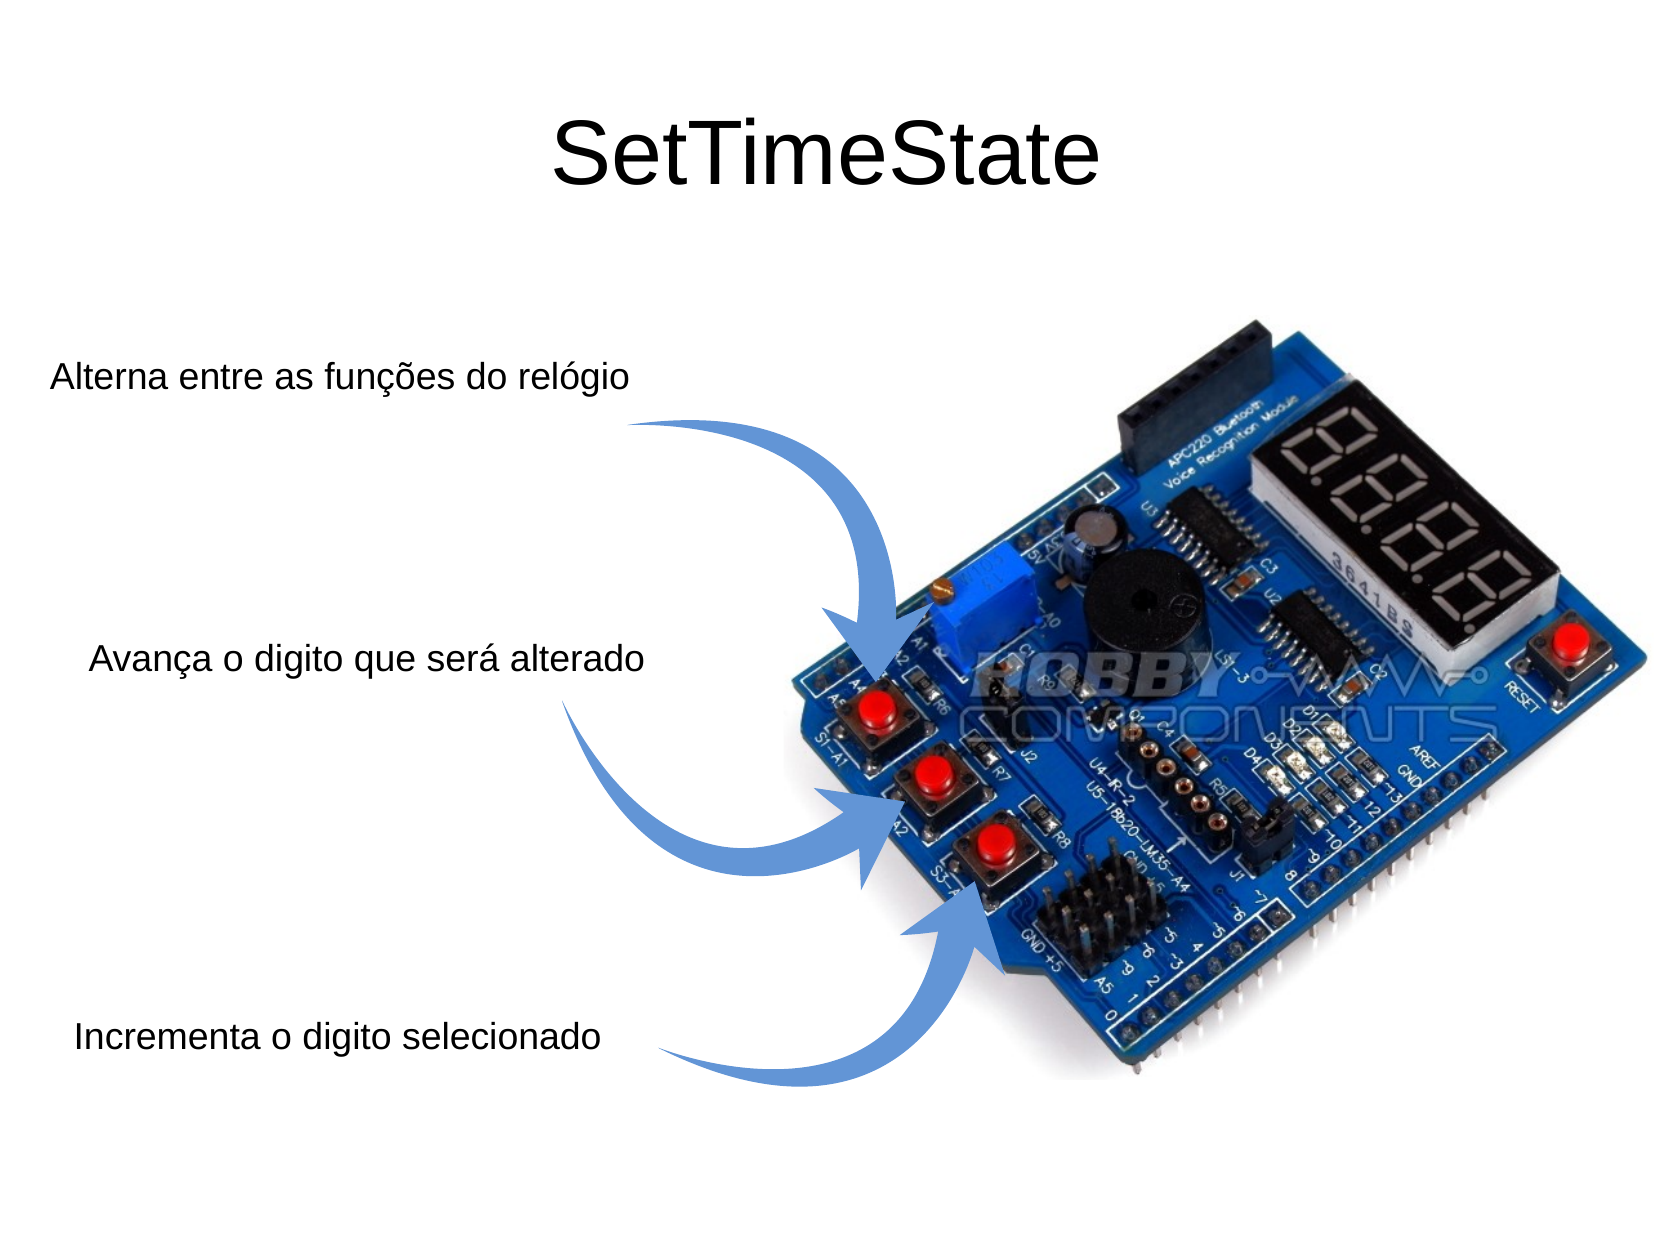

# SetTimeState
Alterna entre as funções do relógio
Avança o digito que será alterado
Incrementa o digito selecionado